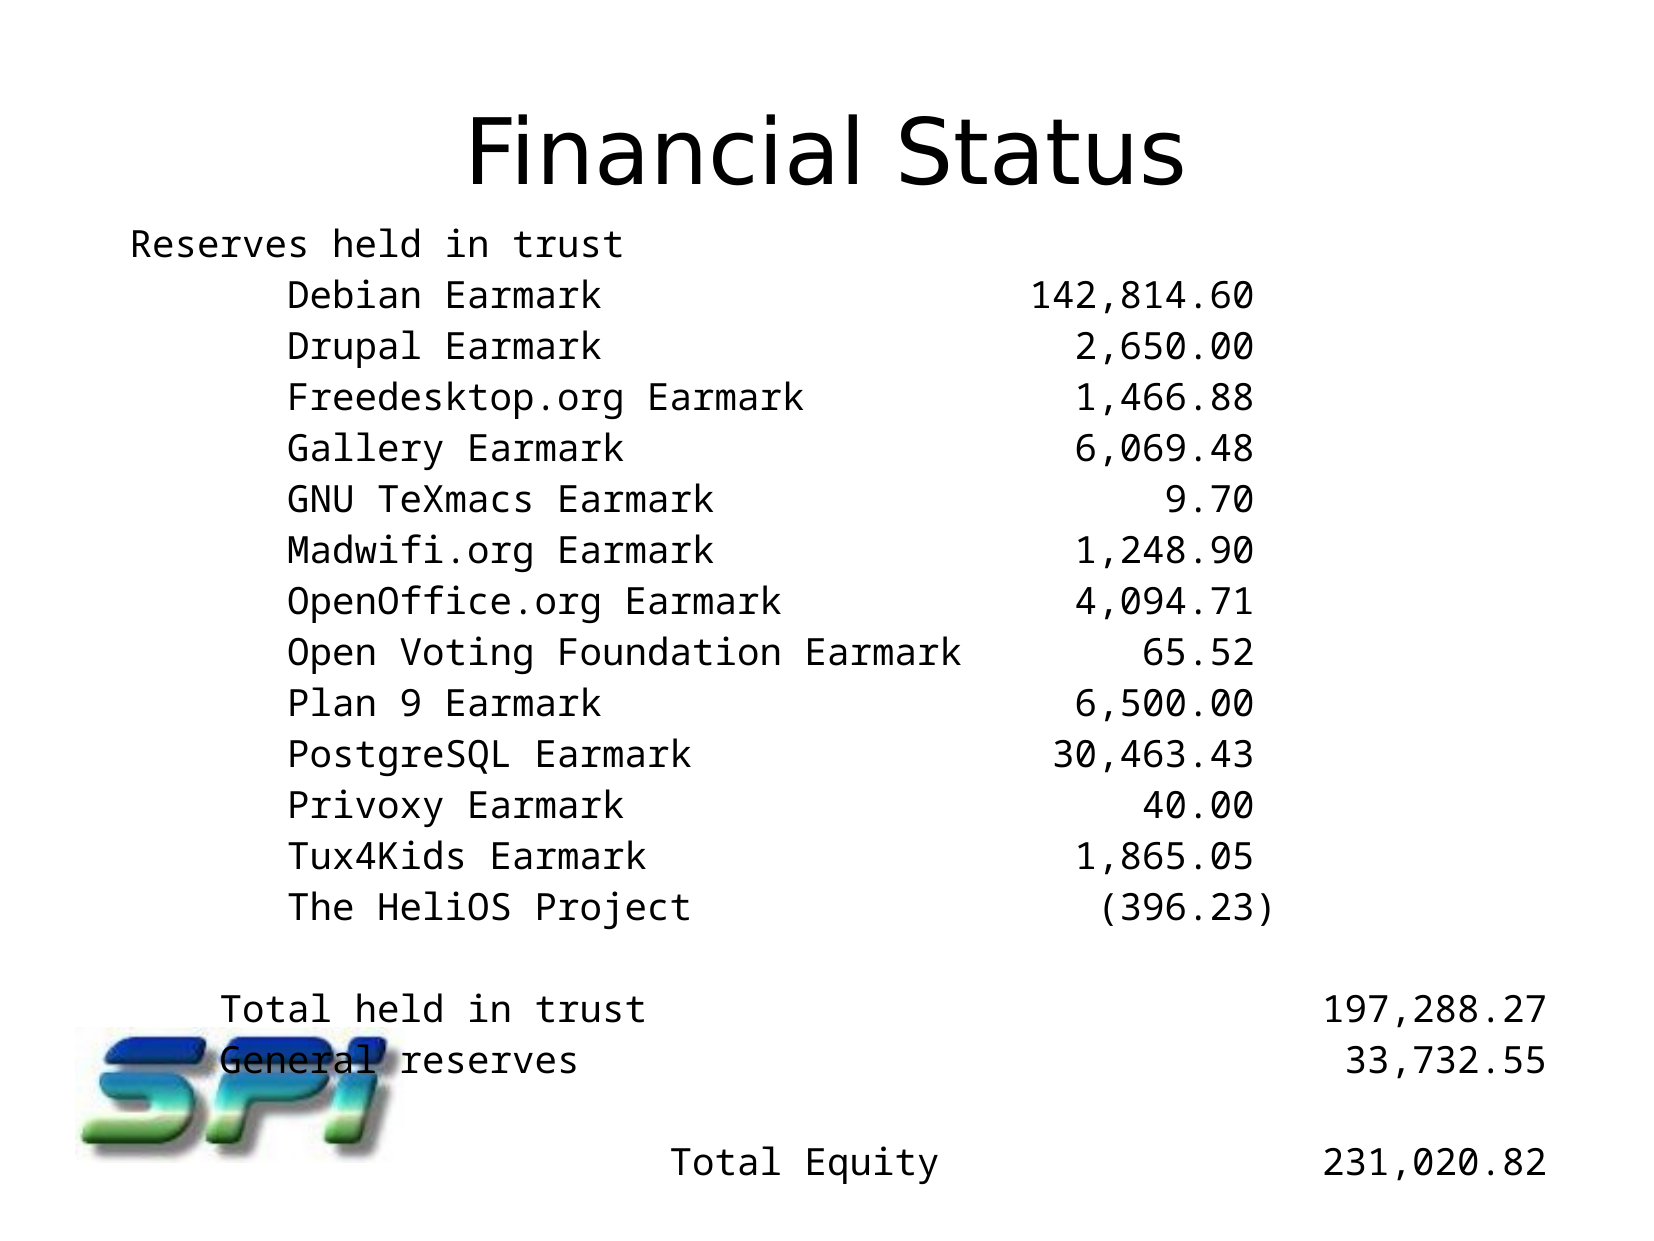

# Financial Status
 Reserves held in trust
 Debian Earmark 142,814.60
 Drupal Earmark 2,650.00
 Freedesktop.org Earmark 1,466.88
 Gallery Earmark 6,069.48
 GNU TeXmacs Earmark 9.70
 Madwifi.org Earmark 1,248.90
 OpenOffice.org Earmark 4,094.71
 Open Voting Foundation Earmark 65.52
 Plan 9 Earmark 6,500.00
 PostgreSQL Earmark 30,463.43
 Privoxy Earmark 40.00
 Tux4Kids Earmark 1,865.05
 The HeliOS Project (396.23)
 Total held in trust 197,288.27
 General reserves 33,732.55
 Total Equity 231,020.82